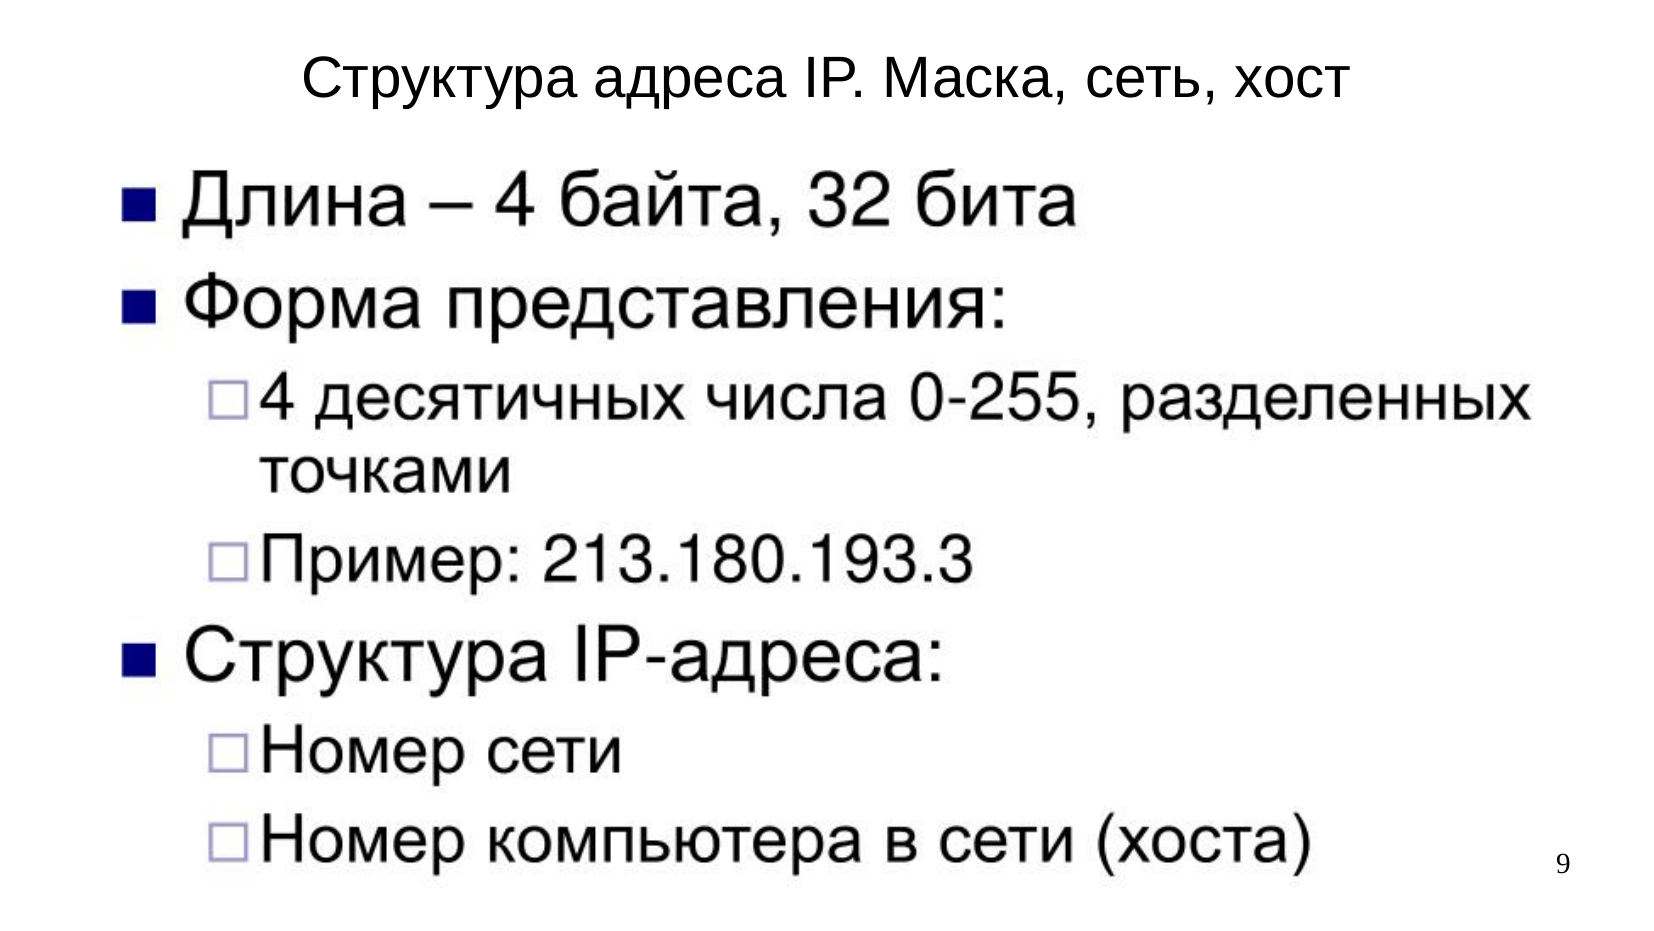

# Структура адреса IP. Маска, сеть, хост
9